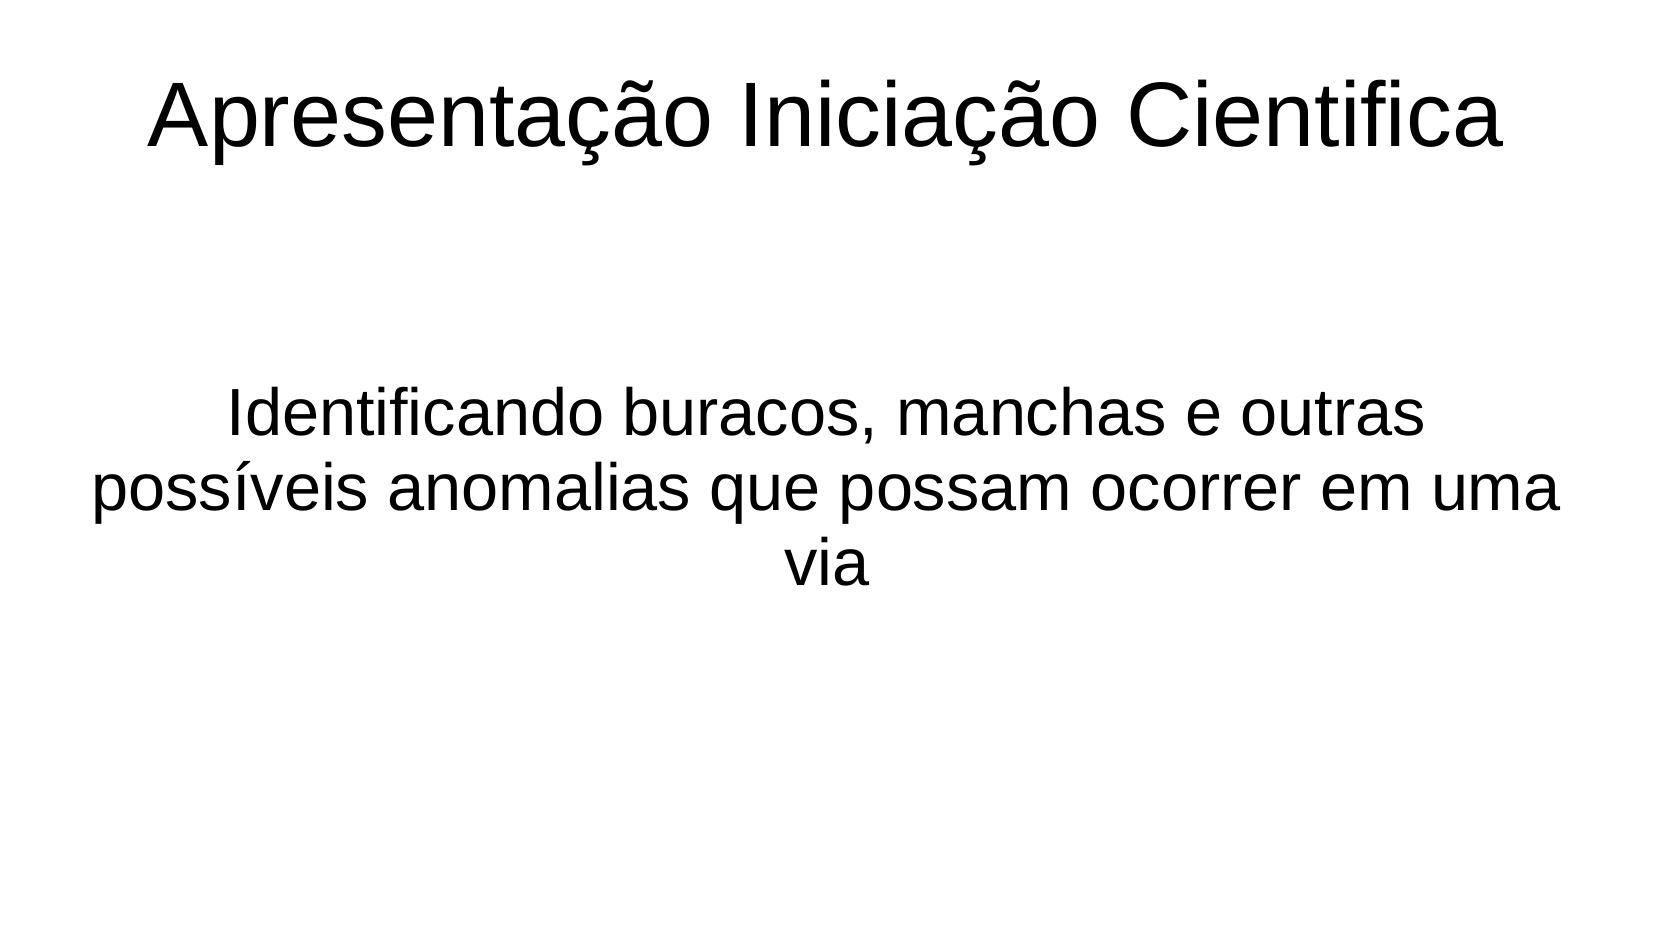

# Apresentação Iniciação Cientifica
Identificando buracos, manchas e outras possíveis anomalias que possam ocorrer em uma via